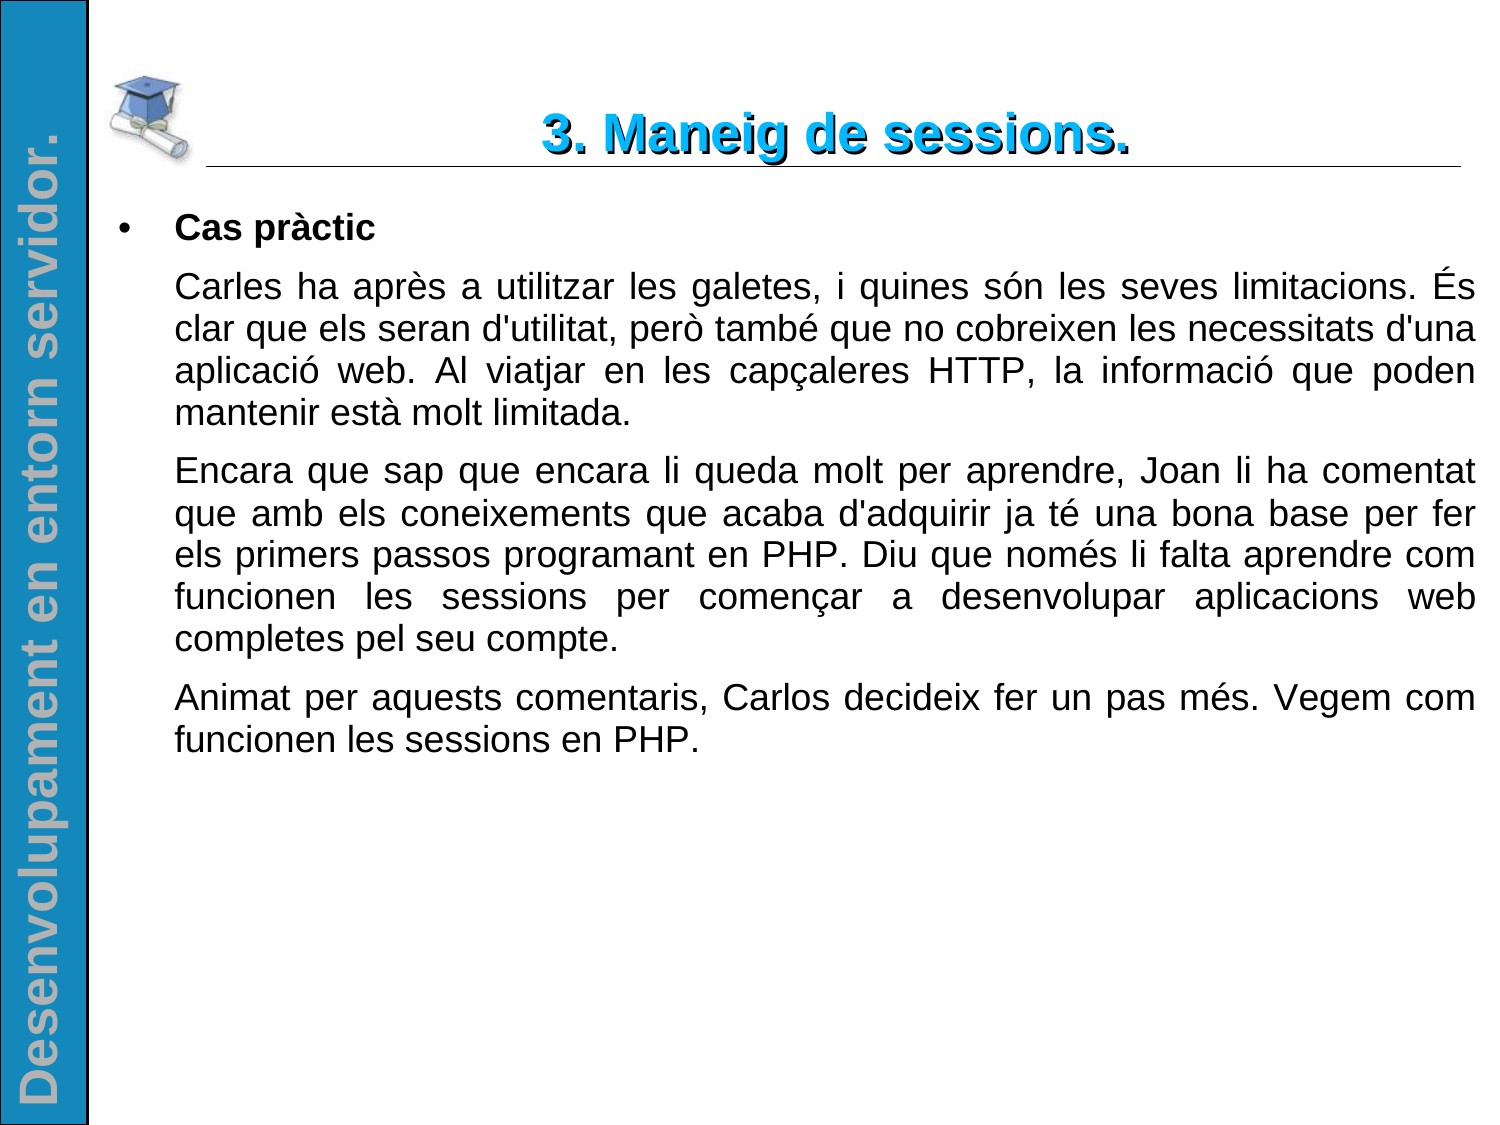

# 3. Maneig de sessions.
Cas pràctic
Carles ha après a utilitzar les galetes, i quines són les seves limitacions. És clar que els seran d'utilitat, però també que no cobreixen les necessitats d'una aplicació web. Al viatjar en les capçaleres HTTP, la informació que poden mantenir està molt limitada.
Encara que sap que encara li queda molt per aprendre, Joan li ha comentat que amb els coneixements que acaba d'adquirir ja té una bona base per fer els primers passos programant en PHP. Diu que només li falta aprendre com funcionen les sessions per començar a desenvolupar aplicacions web completes pel seu compte.
Animat per aquests comentaris, Carlos decideix fer un pas més. Vegem com funcionen les sessions en PHP.